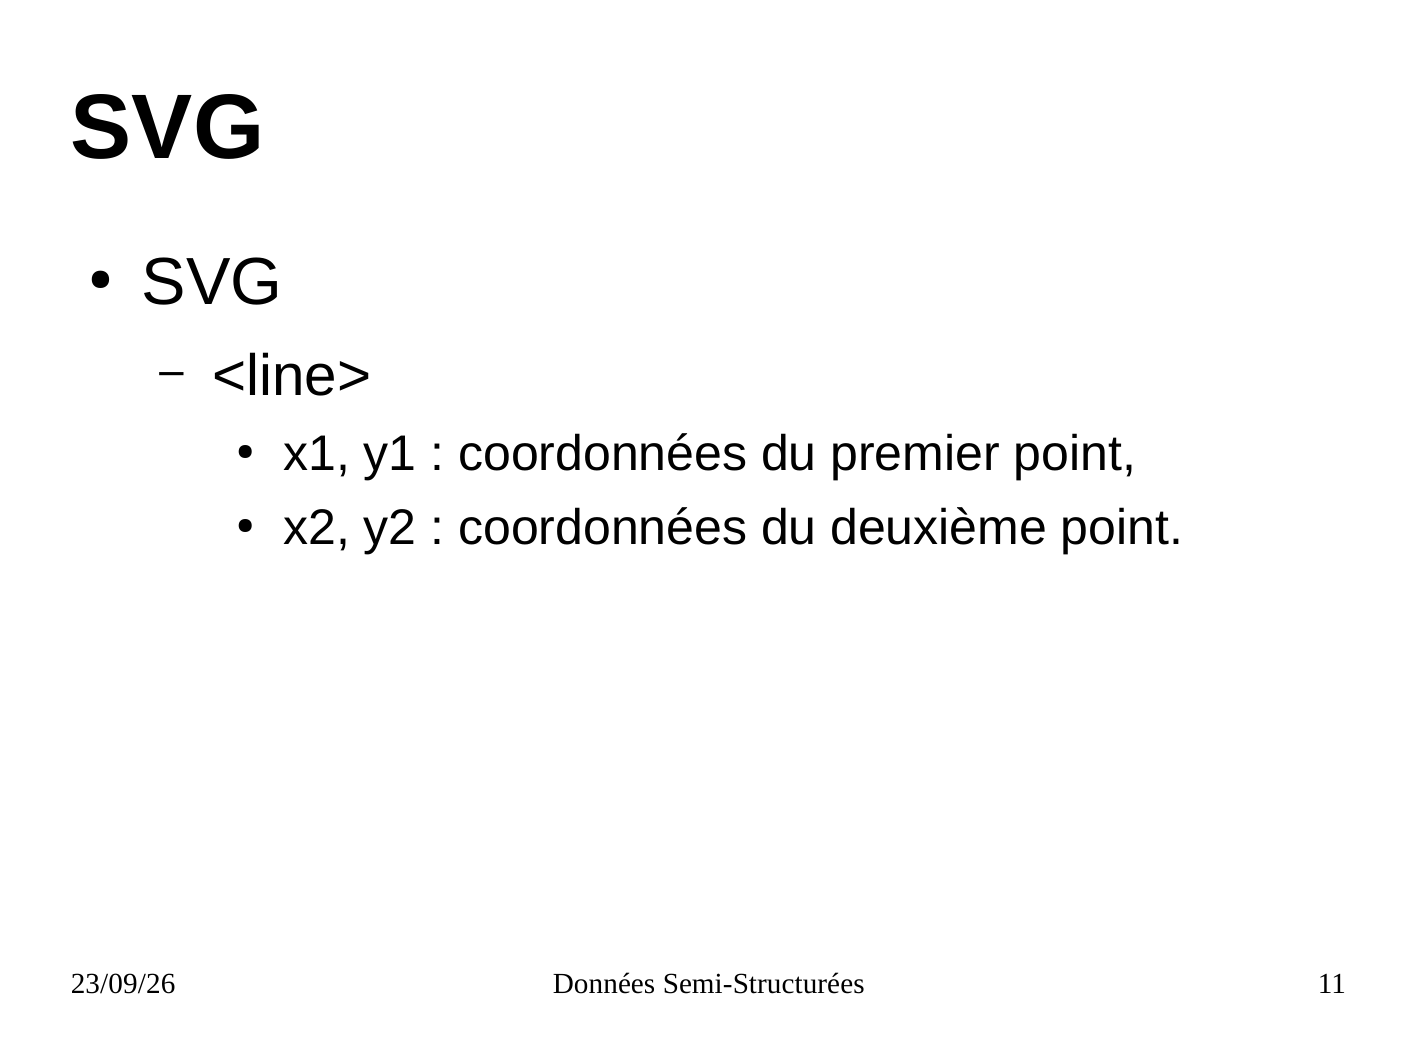

# SVG
SVG
<line>
x1, y1 : coordonnées du premier point,
x2, y2 : coordonnées du deuxième point.
Données Semi-Structurées
11